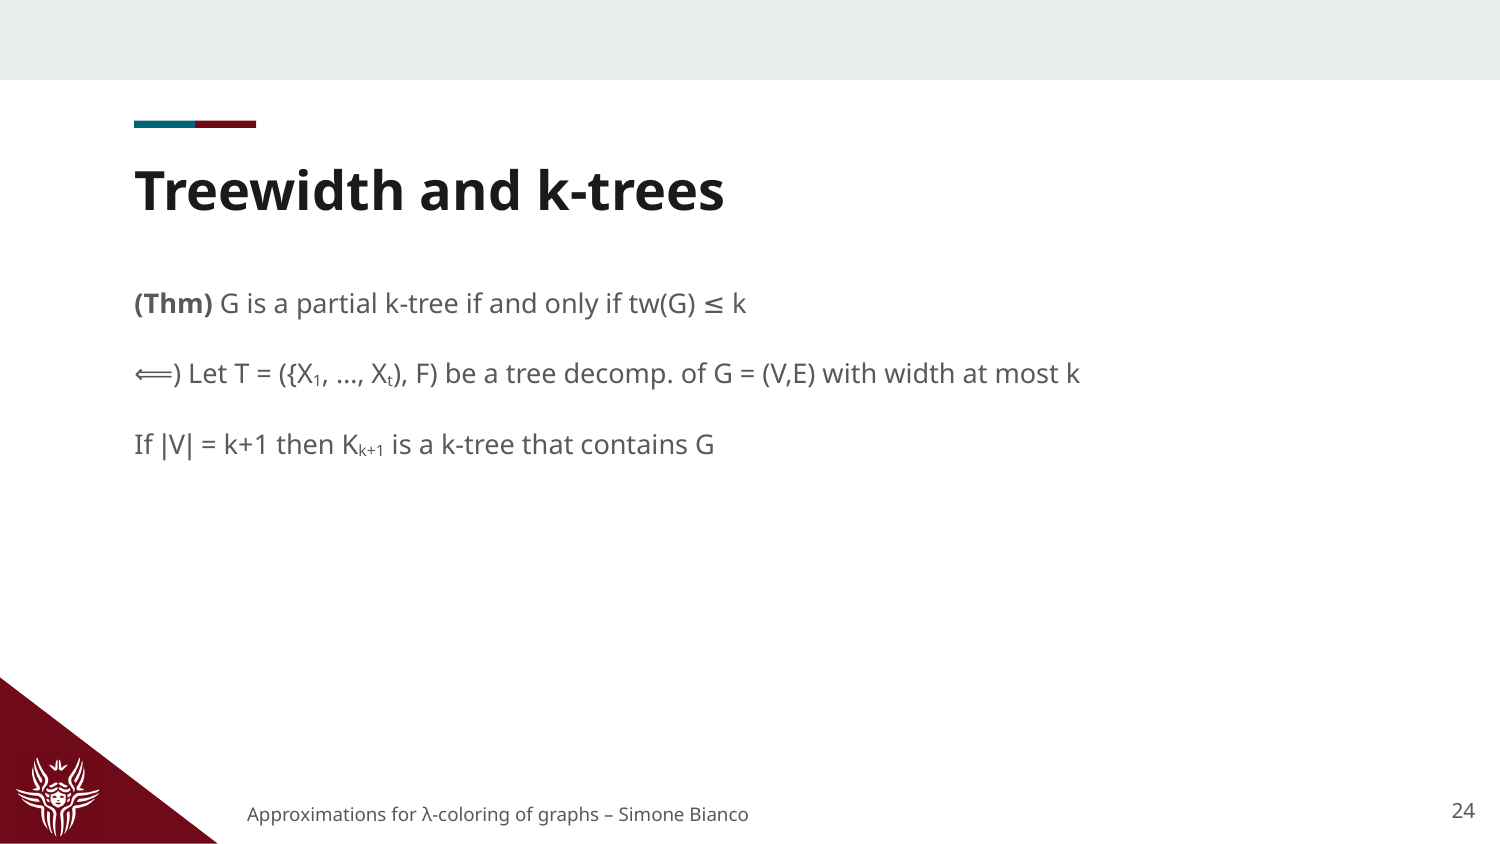

# Treewidth and k-trees
(Thm) G is a partial k-tree if and only if tw(G) ≤ k
⟸) Let T = ({X1, …, Xt), F) be a tree decomp. of G = (V,E) with width at most k
If |V| = k+1 then Kk+1 is a k-tree that contains G
Approximations for λ-coloring of graphs – Simone Bianco